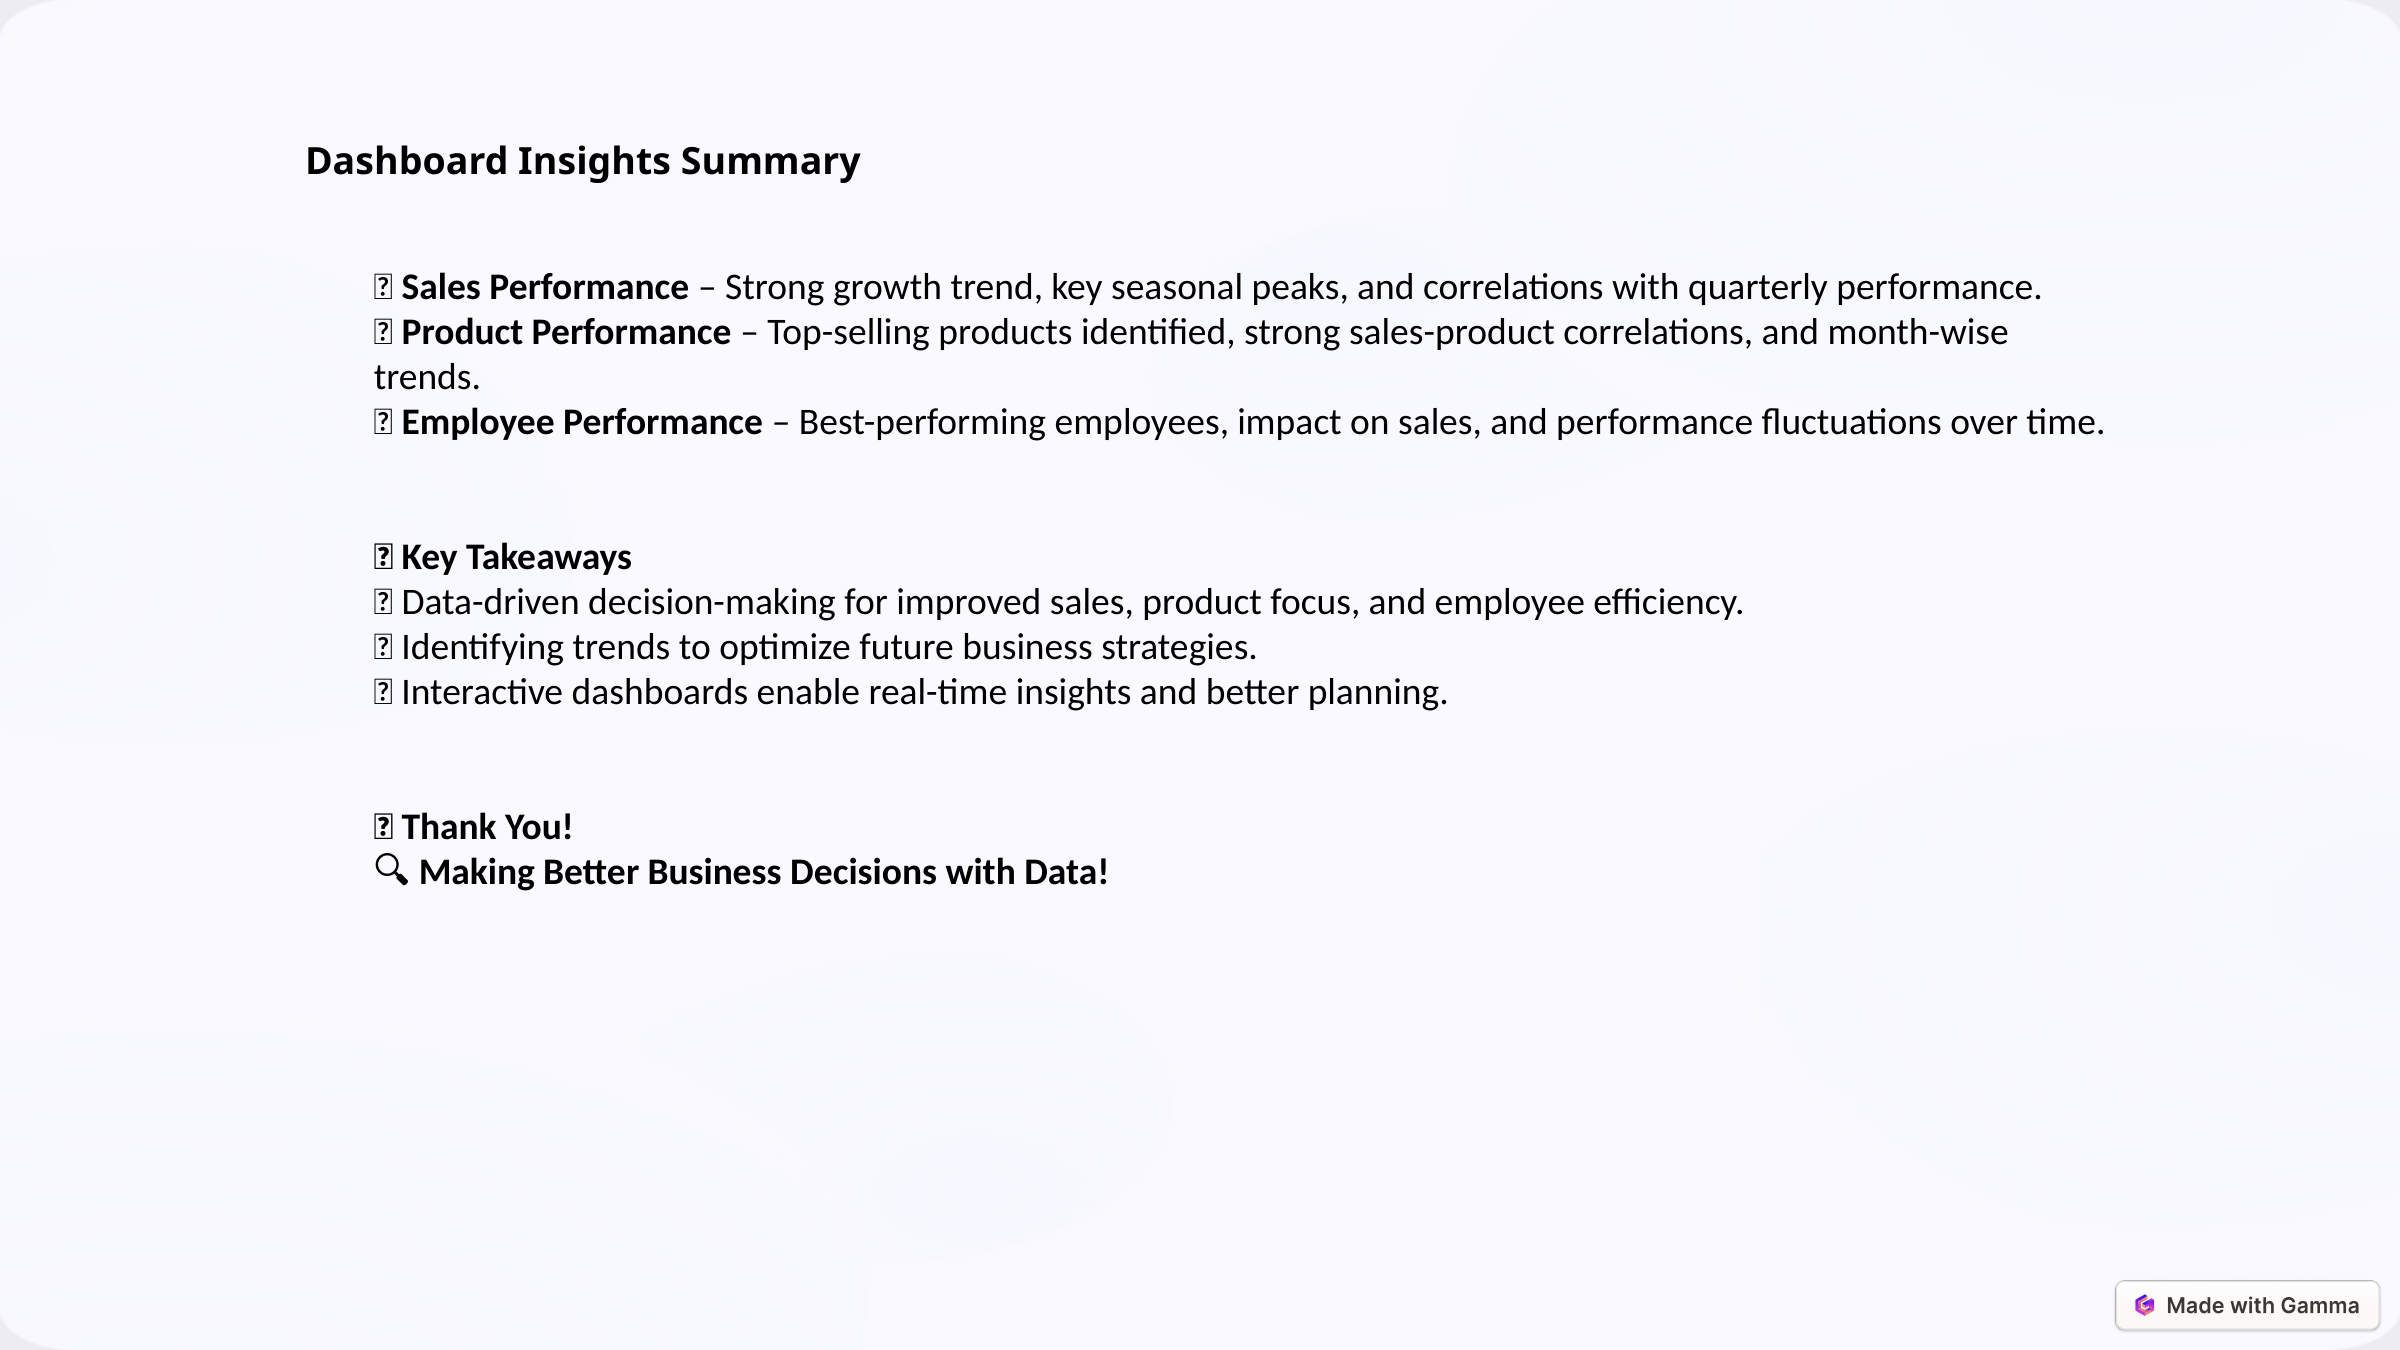

Dashboard Insights Summary
🔹 Sales Performance – Strong growth trend, key seasonal peaks, and correlations with quarterly performance.
🔹 Product Performance – Top-selling products identified, strong sales-product correlations, and month-wise trends.
🔹 Employee Performance – Best-performing employees, impact on sales, and performance fluctuations over time.
📌 Key Takeaways
✅ Data-driven decision-making for improved sales, product focus, and employee efficiency.
✅ Identifying trends to optimize future business strategies.
✅ Interactive dashboards enable real-time insights and better planning.
🚀 Thank You!
🔍 Making Better Business Decisions with Data!